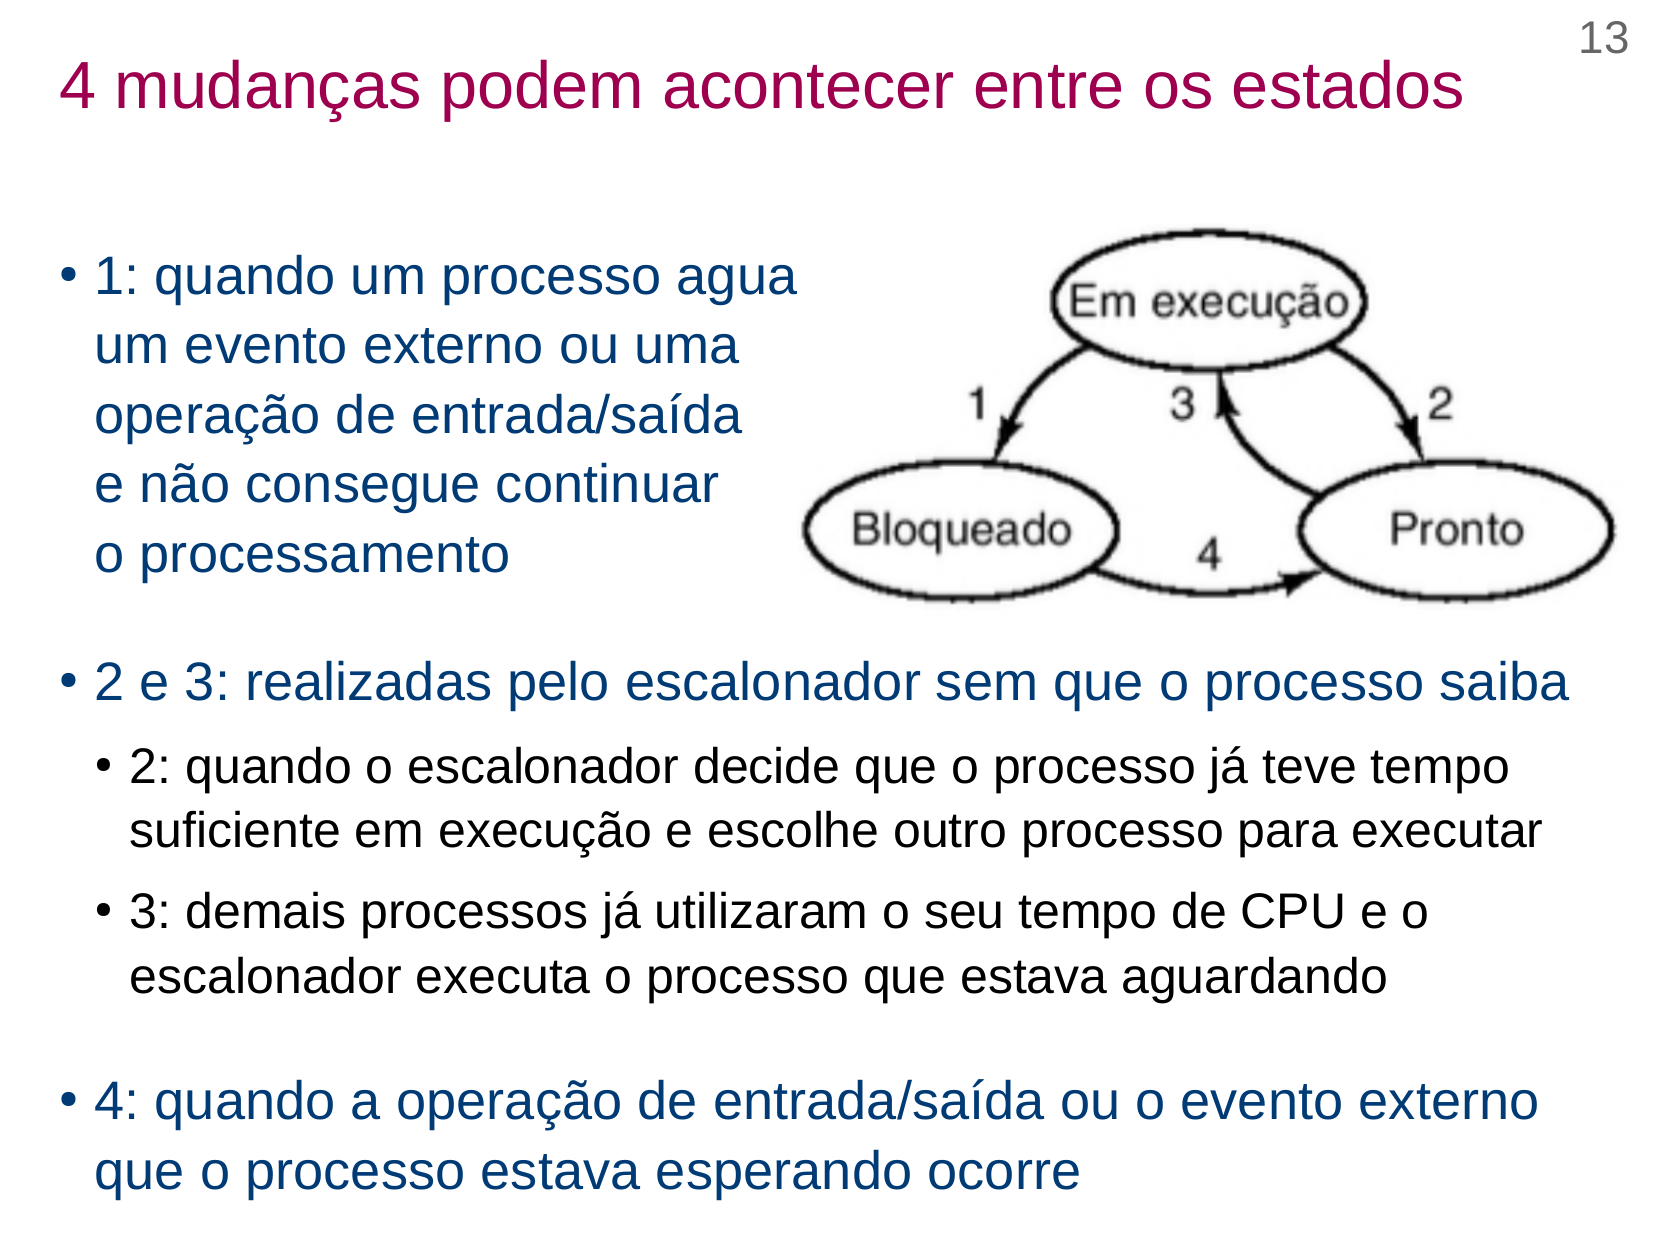

13
# 4 mudanças podem acontecer entre os estados
1: quando um processo aguarda
um evento externo ou uma
operação de entrada/saída
e não consegue continuar
o processamento
2 e 3: realizadas pelo escalonador sem que o processo saiba
2: quando o escalonador decide que o processo já teve tempo suficiente em execução e escolhe outro processo para executar
3: demais processos já utilizaram o seu tempo de CPU e o escalonador executa o processo que estava aguardando
4: quando a operação de entrada/saída ou o evento externo que o processo estava esperando ocorre